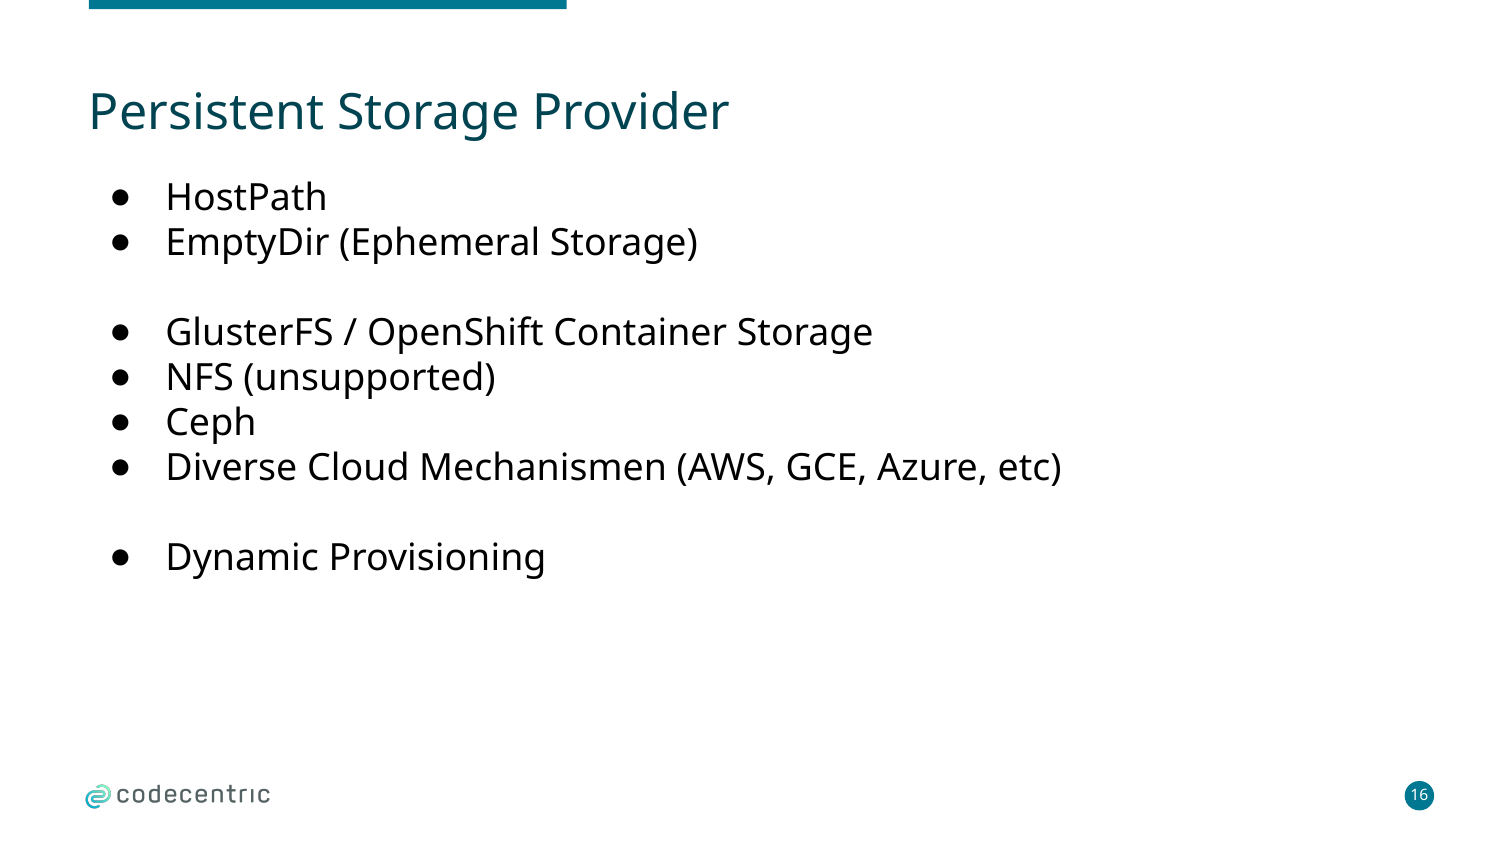

Persistent Storage Provider
# HostPath
EmptyDir (Ephemeral Storage)
GlusterFS / OpenShift Container Storage
NFS (unsupported)
Ceph
Diverse Cloud Mechanismen (AWS, GCE, Azure, etc)
Dynamic Provisioning